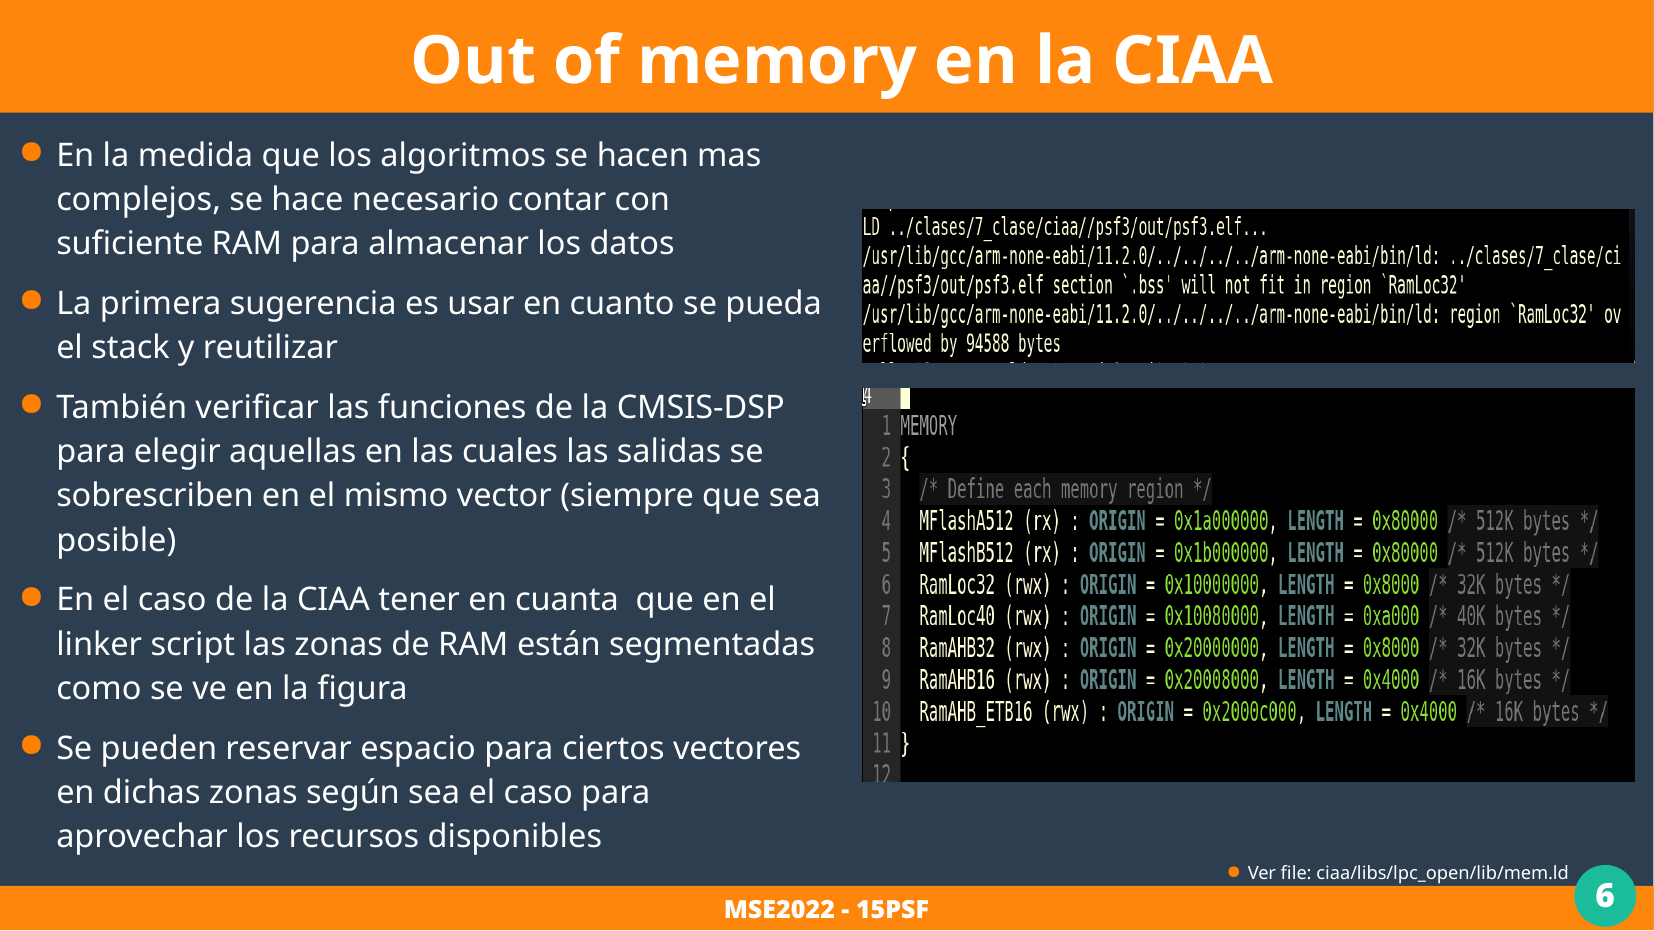

# Out of memory en la CIAA
En la medida que los algoritmos se hacen mas complejos, se hace necesario contar con suficiente RAM para almacenar los datos
La primera sugerencia es usar en cuanto se pueda el stack y reutilizar
También verificar las funciones de la CMSIS-DSP para elegir aquellas en las cuales las salidas se sobrescriben en el mismo vector (siempre que sea posible)
En el caso de la CIAA tener en cuanta que en el linker script las zonas de RAM están segmentadas como se ve en la figura
Se pueden reservar espacio para ciertos vectores en dichas zonas según sea el caso para aprovechar los recursos disponibles
Ver file: ciaa/libs/lpc_open/lib/mem.ld
MSE2022 - 15PSF